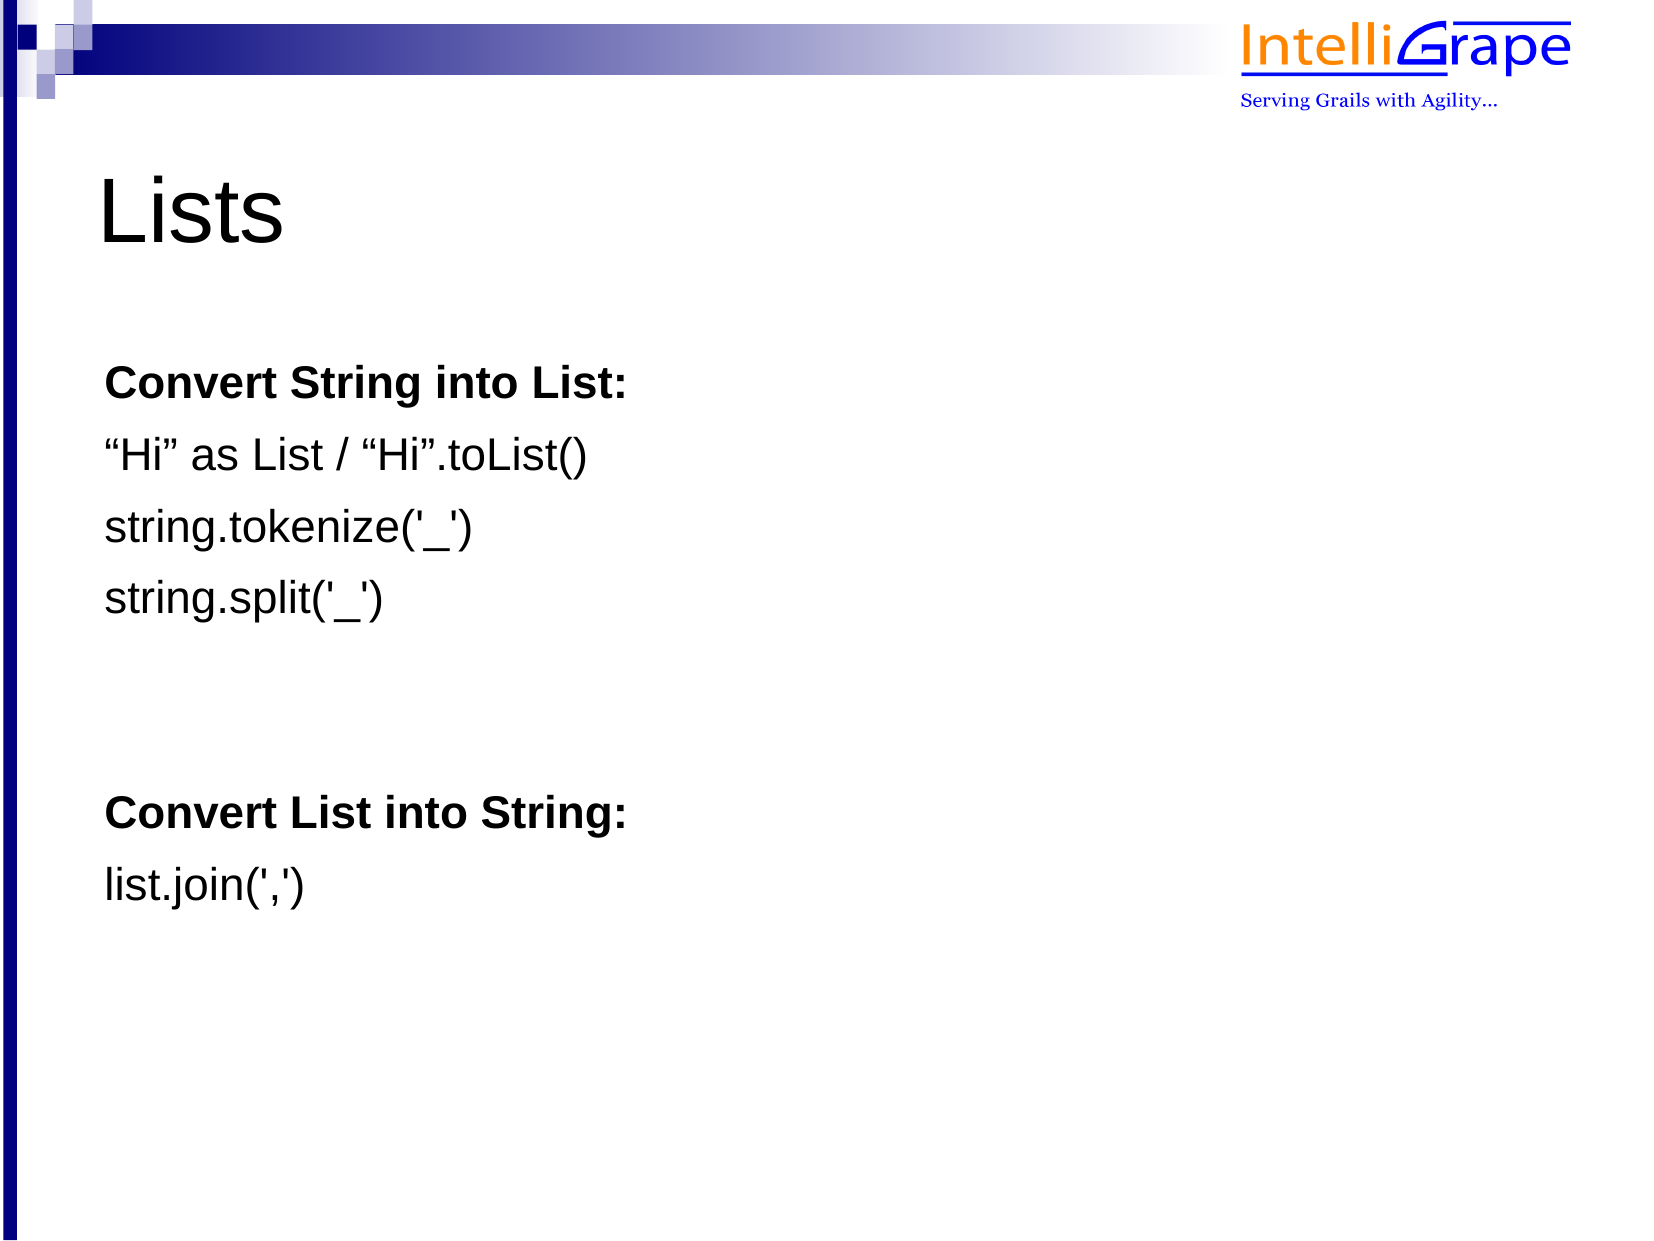

# Lists
Convert String into List:
“Hi” as List / “Hi”.toList()
string.tokenize('_')
string.split('_')
Convert List into String:
list.join(',')